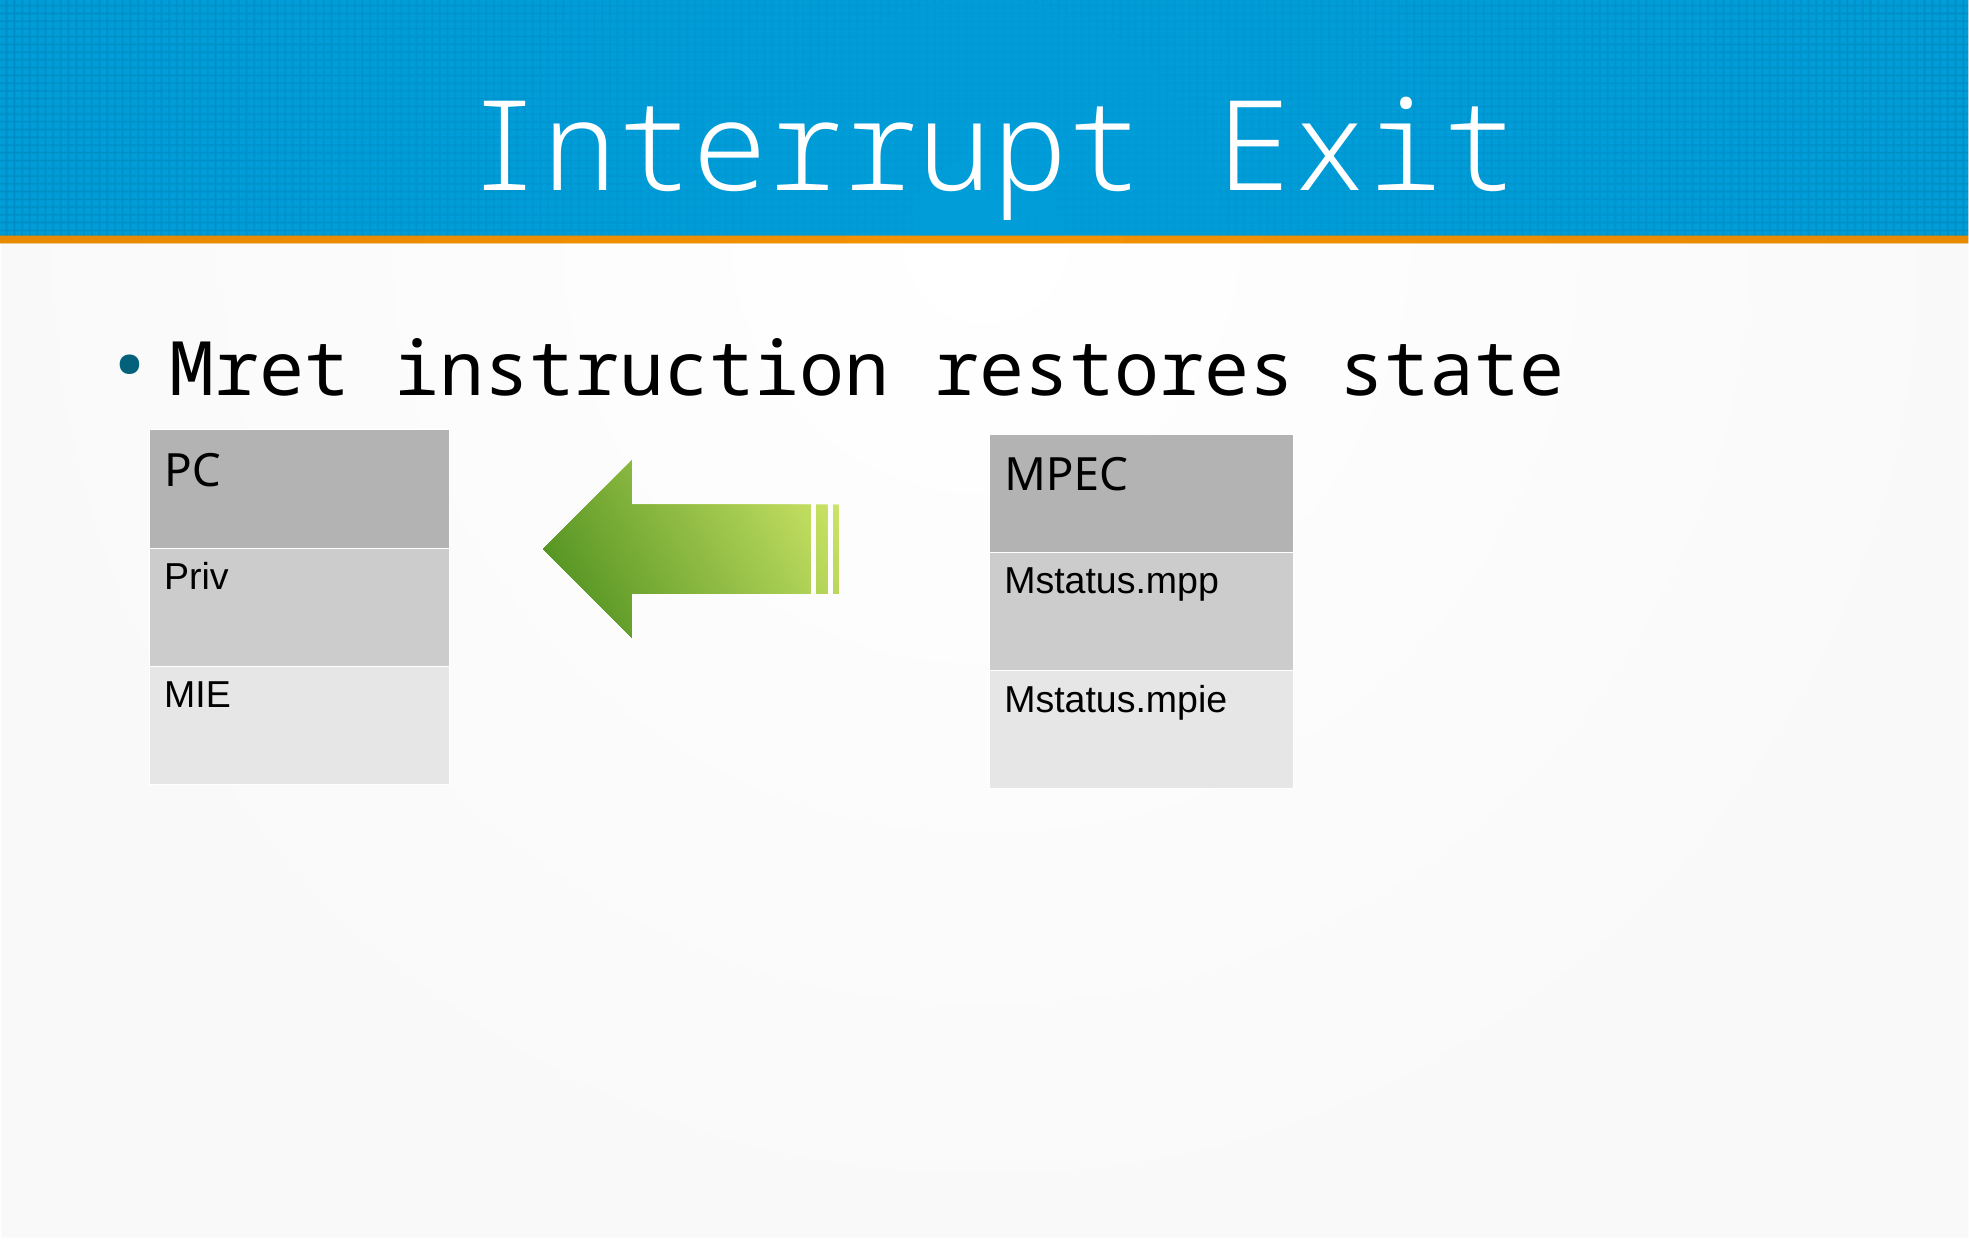

# Interrupt Exit
Mret instruction restores state
| PC |
| --- |
| Priv |
| MIE |
| MPEC |
| --- |
| Mstatus.mpp |
| Mstatus.mpie |